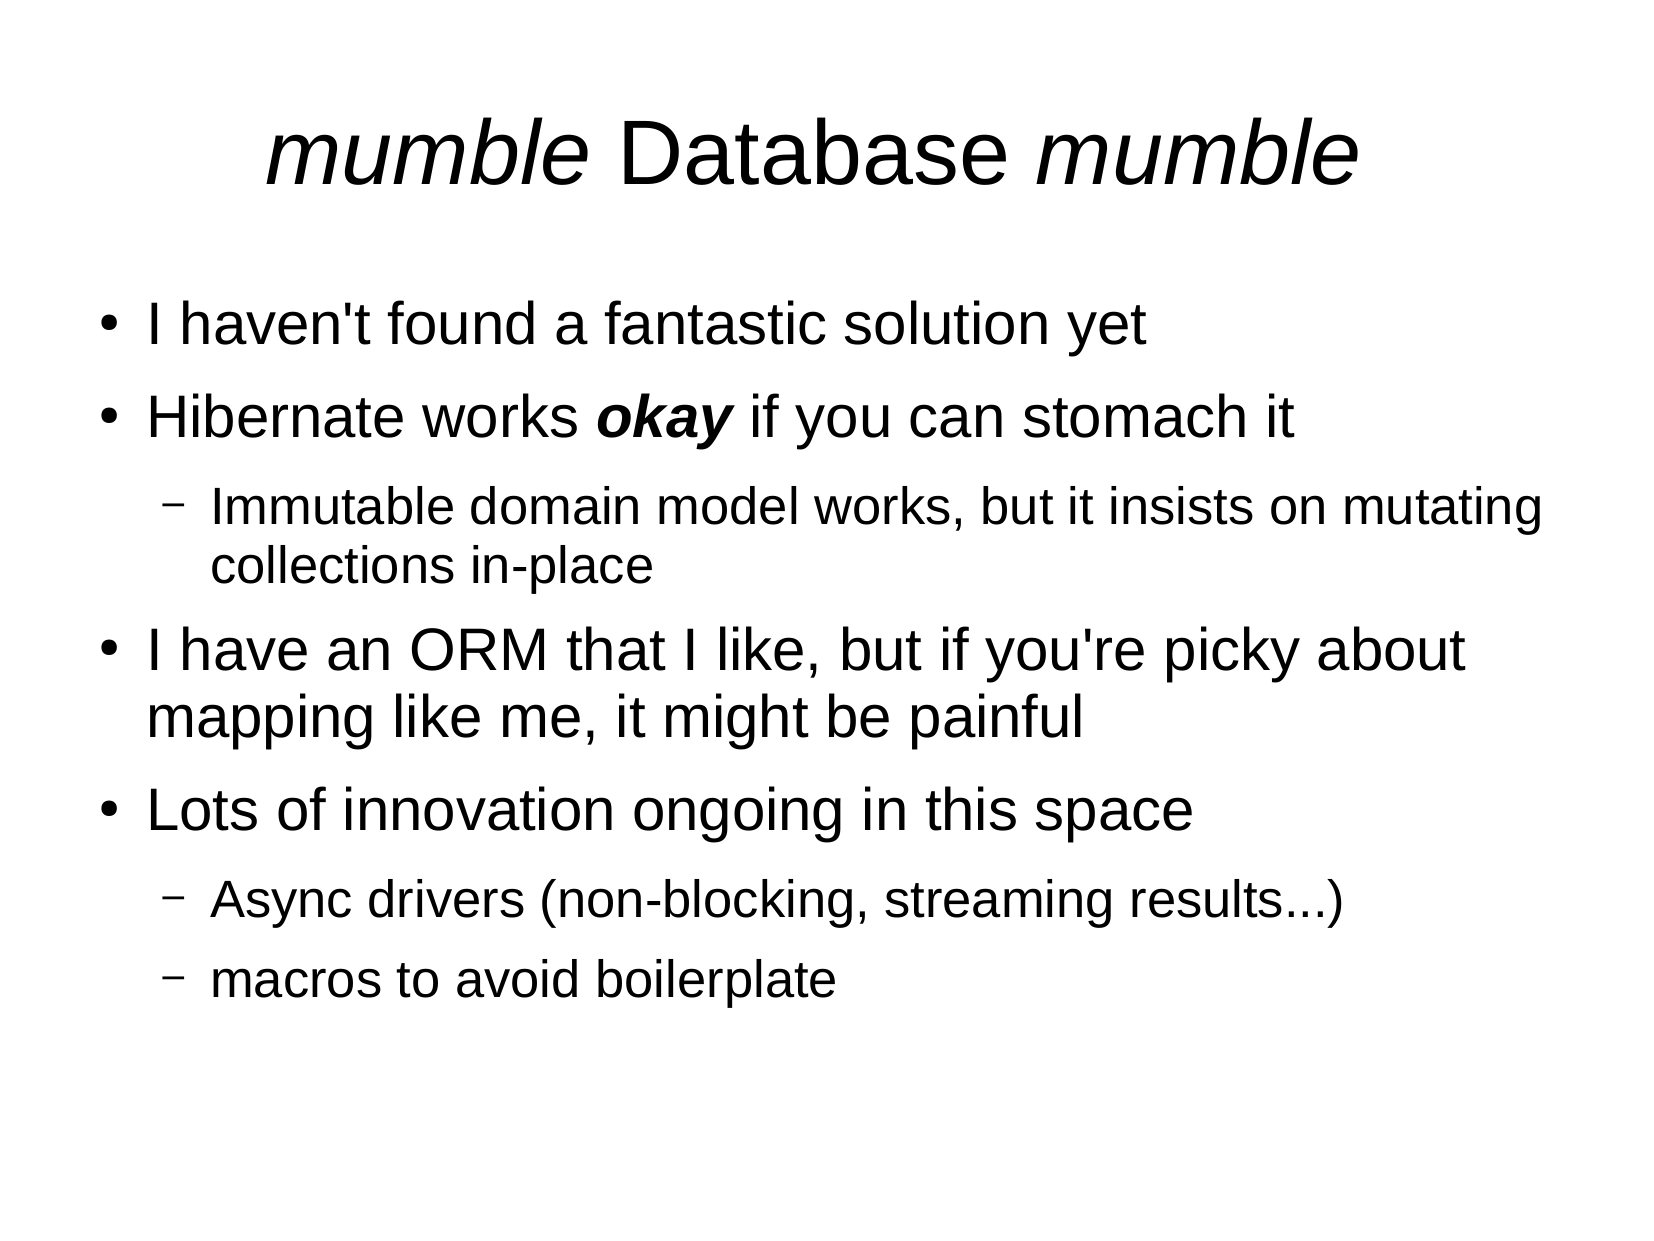

# mumble Database mumble
I haven't found a fantastic solution yet
Hibernate works okay if you can stomach it
Immutable domain model works, but it insists on mutating collections in-place
I have an ORM that I like, but if you're picky about mapping like me, it might be painful
Lots of innovation ongoing in this space
Async drivers (non-blocking, streaming results...)
macros to avoid boilerplate